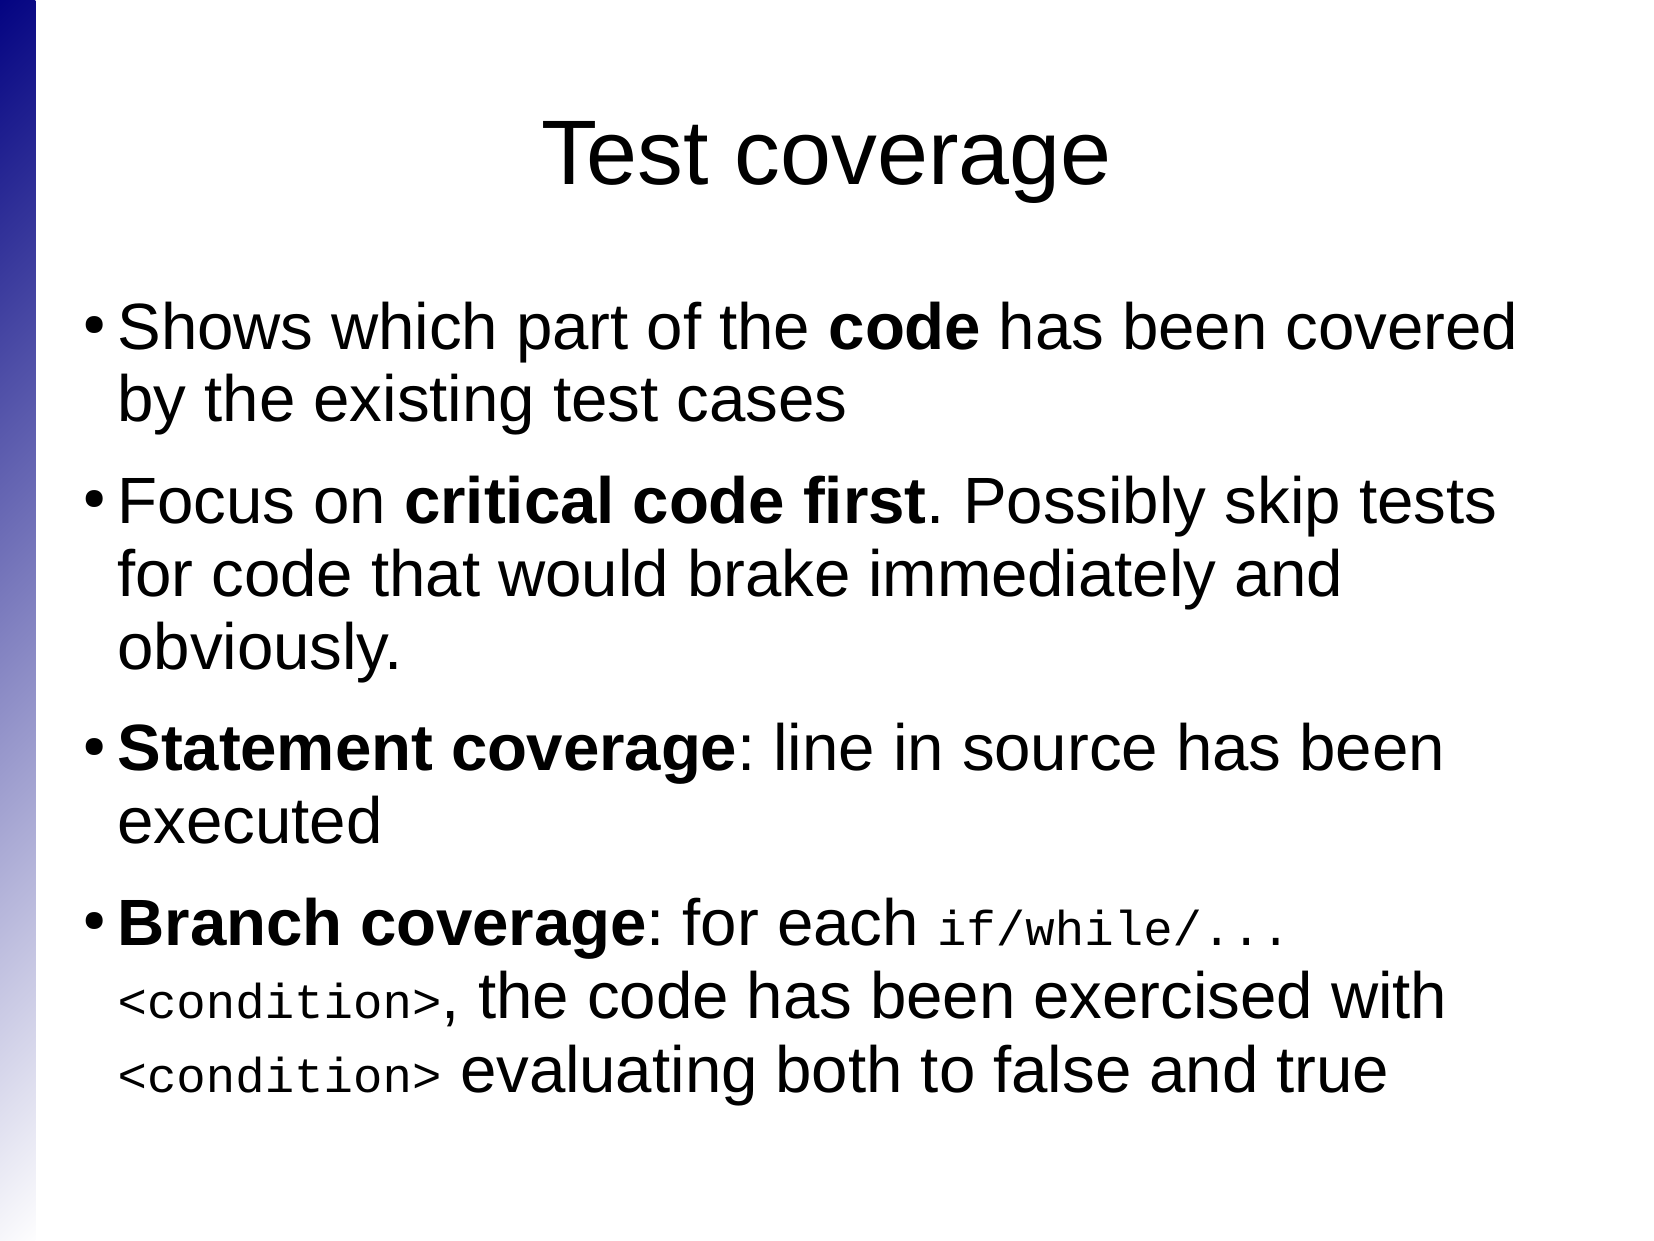

# Test coverage
Shows which part of the code has been covered by the existing test cases
Focus on critical code first. Possibly skip tests for code that would brake immediately and obviously.
Statement coverage: line in source has been executed
Branch coverage: for each if/while/... <condition>, the code has been exercised with <condition> evaluating both to false and true